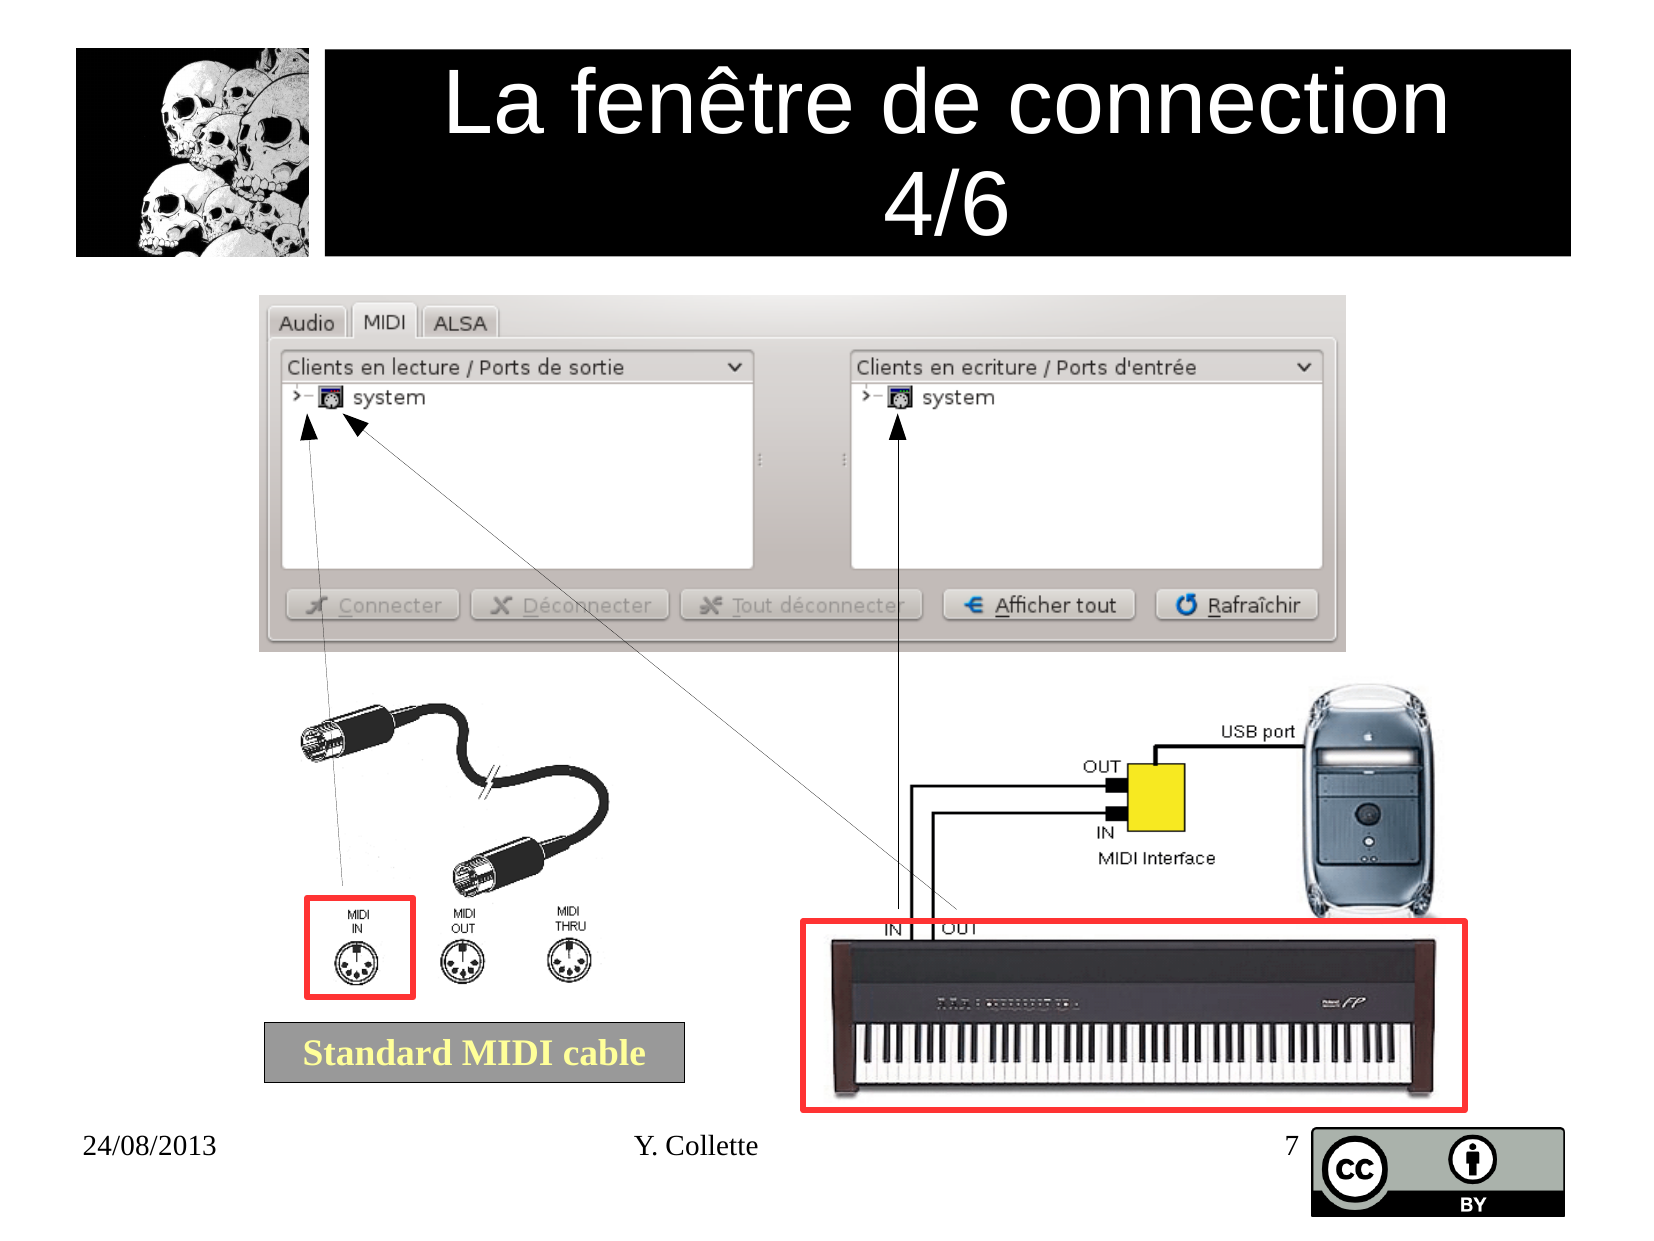

# La fenêtre de connection 4/6
Standard MIDI cable
Y. Collette
7